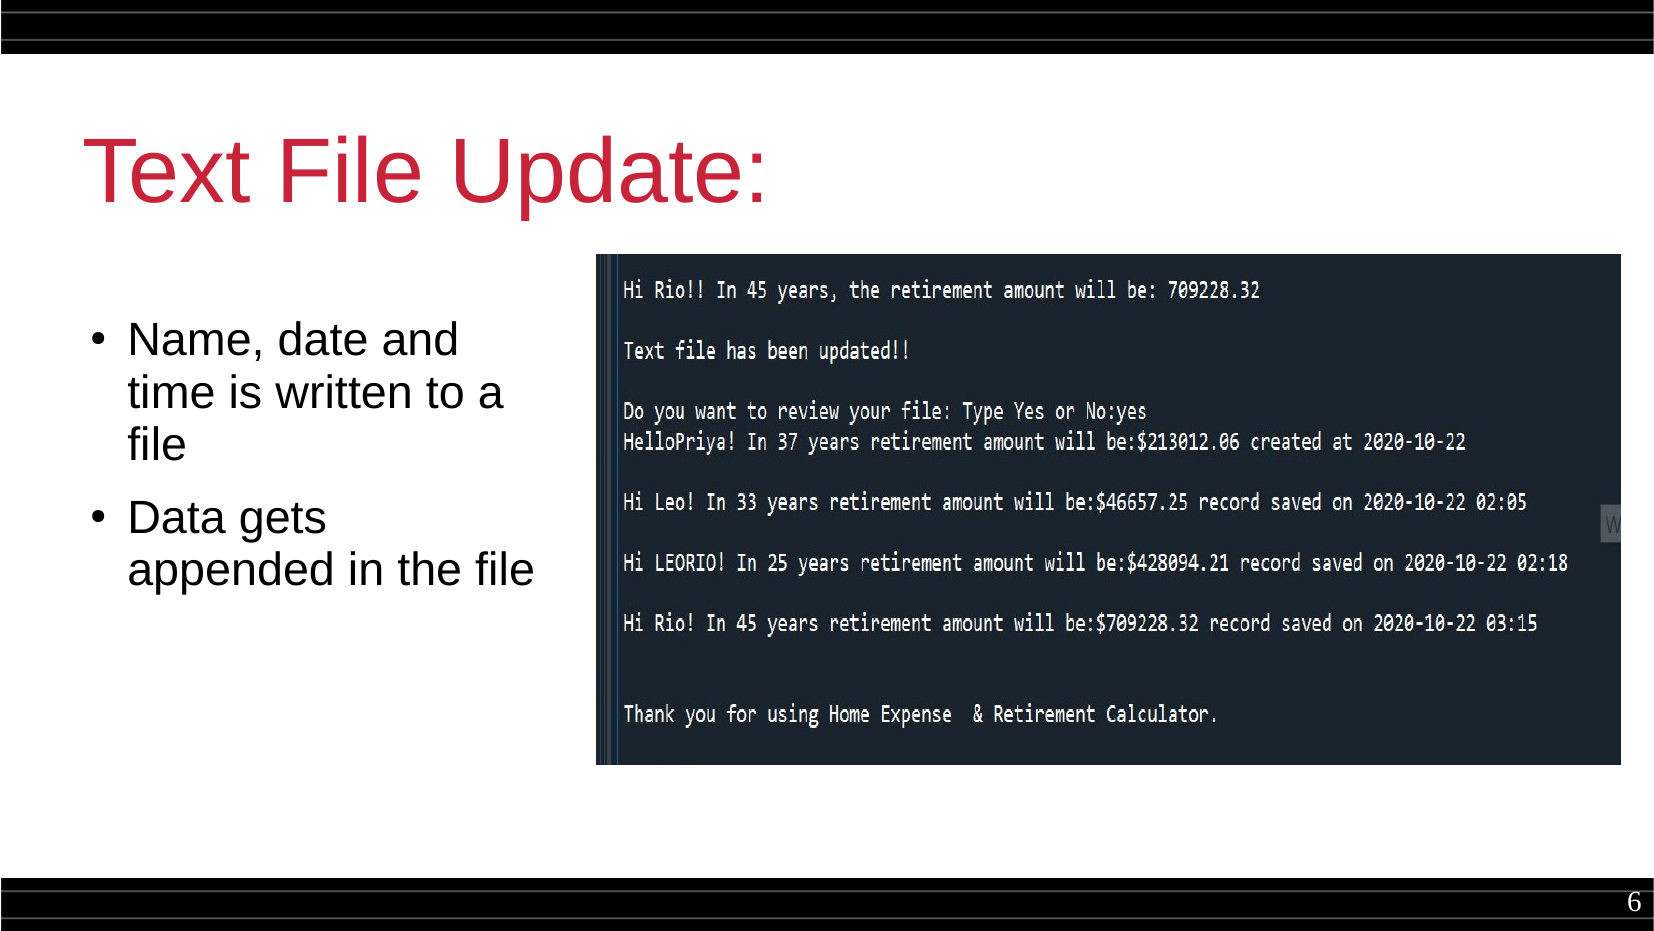

# Text File Update:
Name, date and time is written to a file
Data gets appended in the file